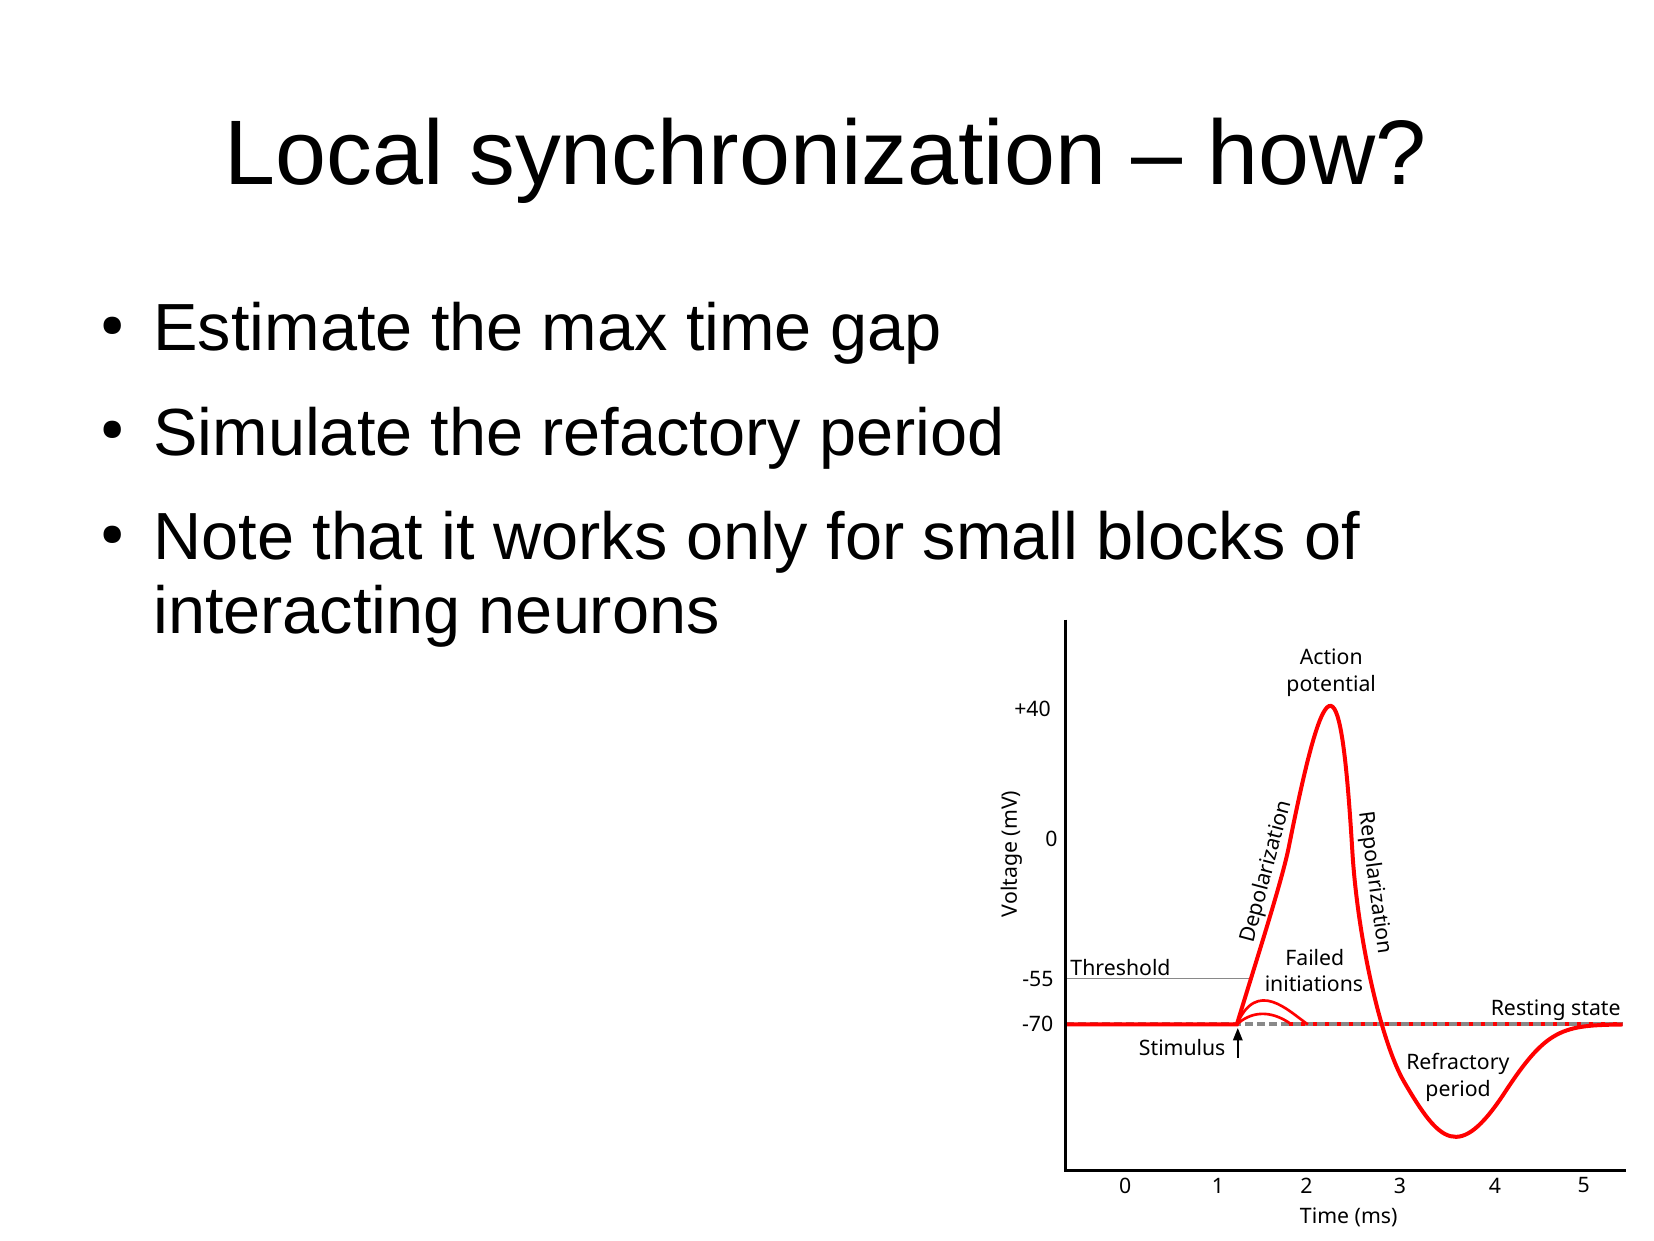

# Local synchronization – how?
Estimate the max time gap
Simulate the refactory period
Note that it works only for small blocks of interacting neurons